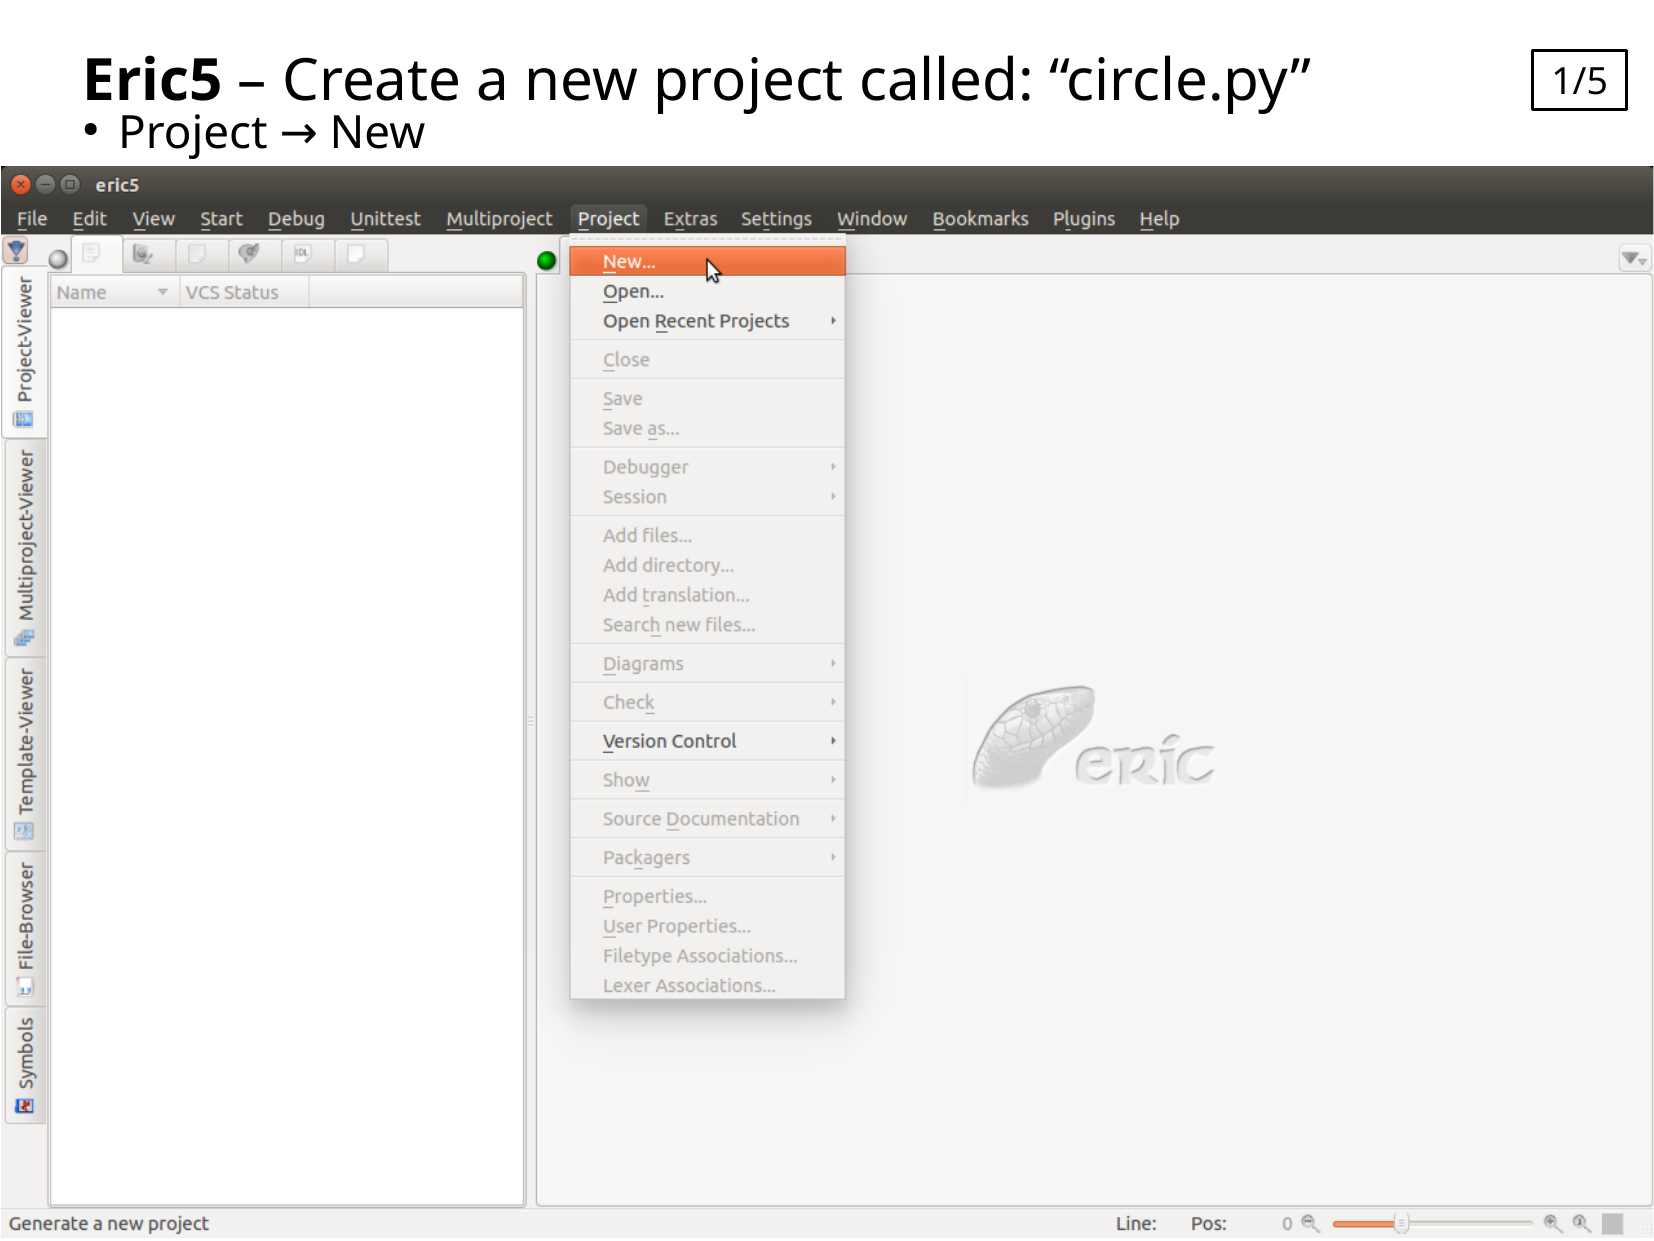

# Eric5 – Create a new project called: “circle.py”
1/5
Project → New
17